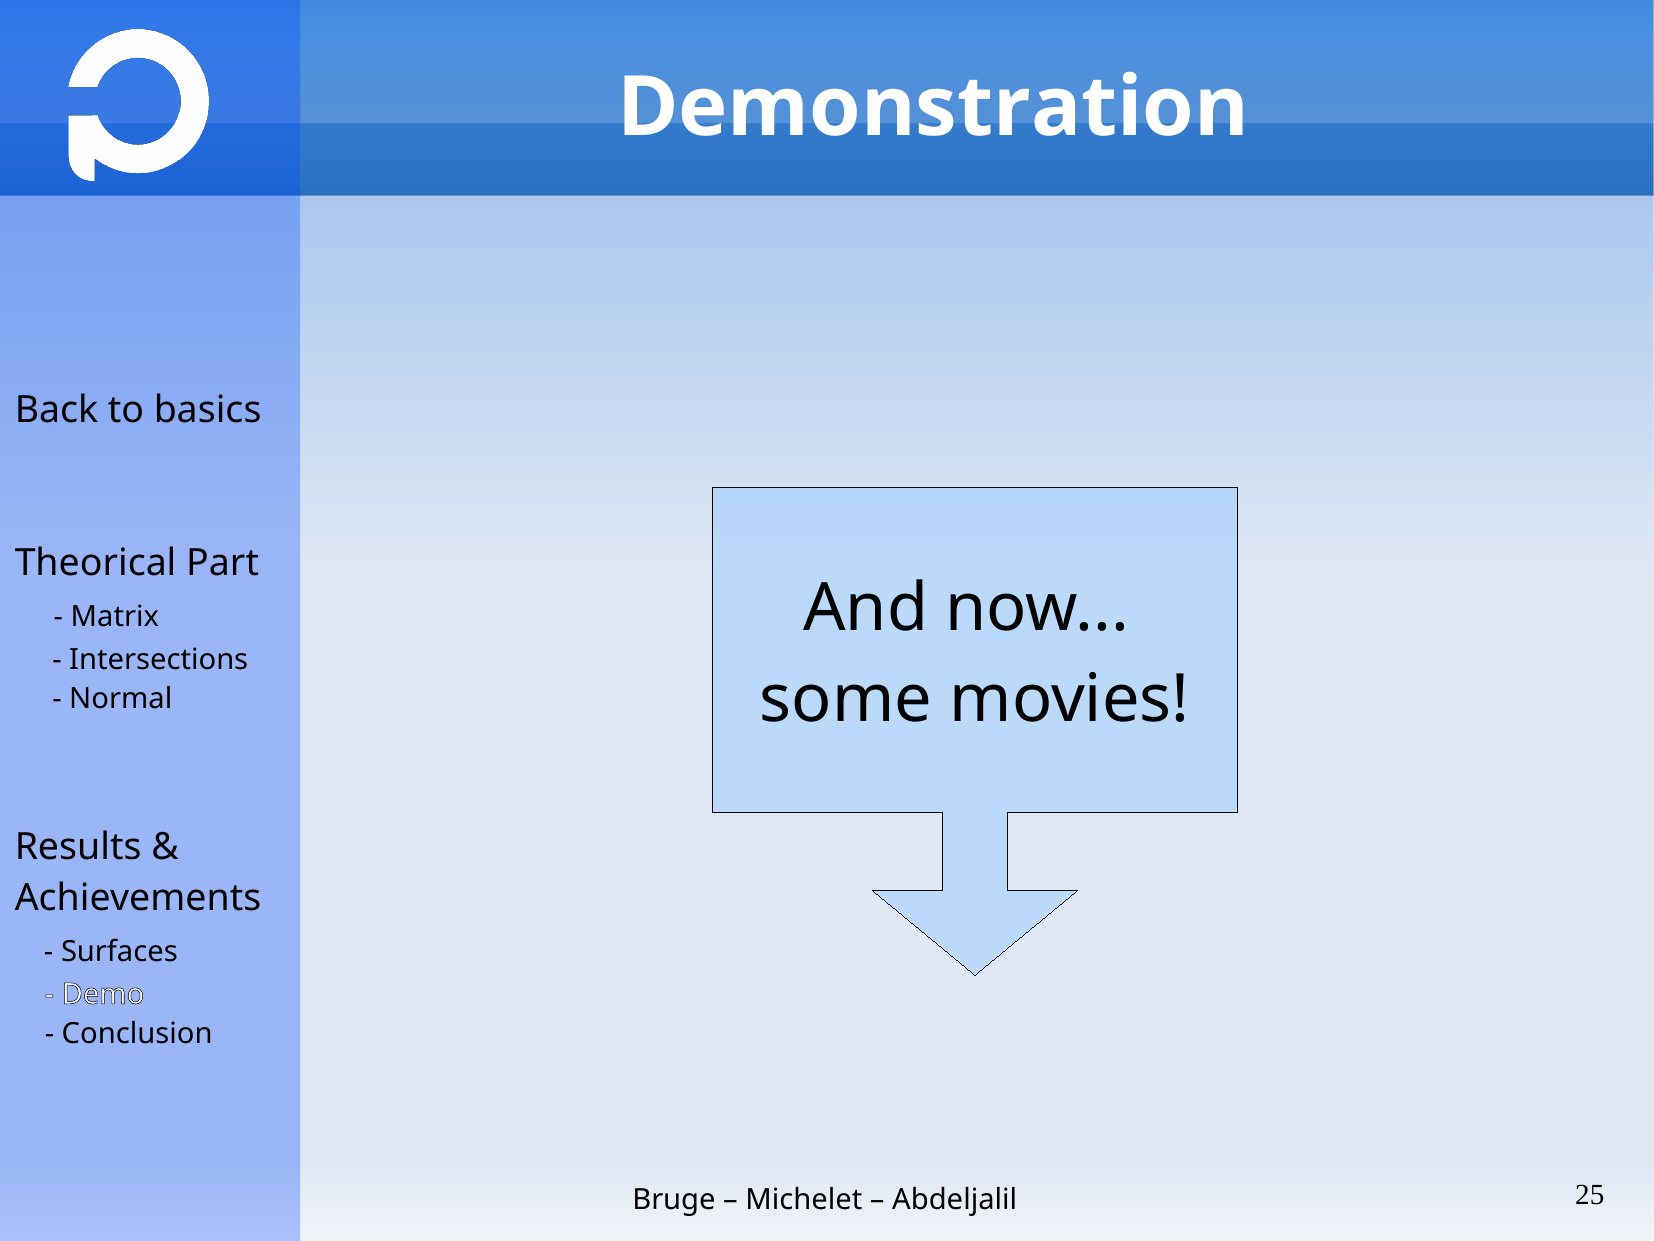

Back to basics
Theorical Part
 - Matrix
 - Intersections
 - Normal
Results & Achievements - Surfaces
 - Demo
 - Conclusion
# Demonstration
And now...
some movies!
Bruge – Michelet – Abdeljalil